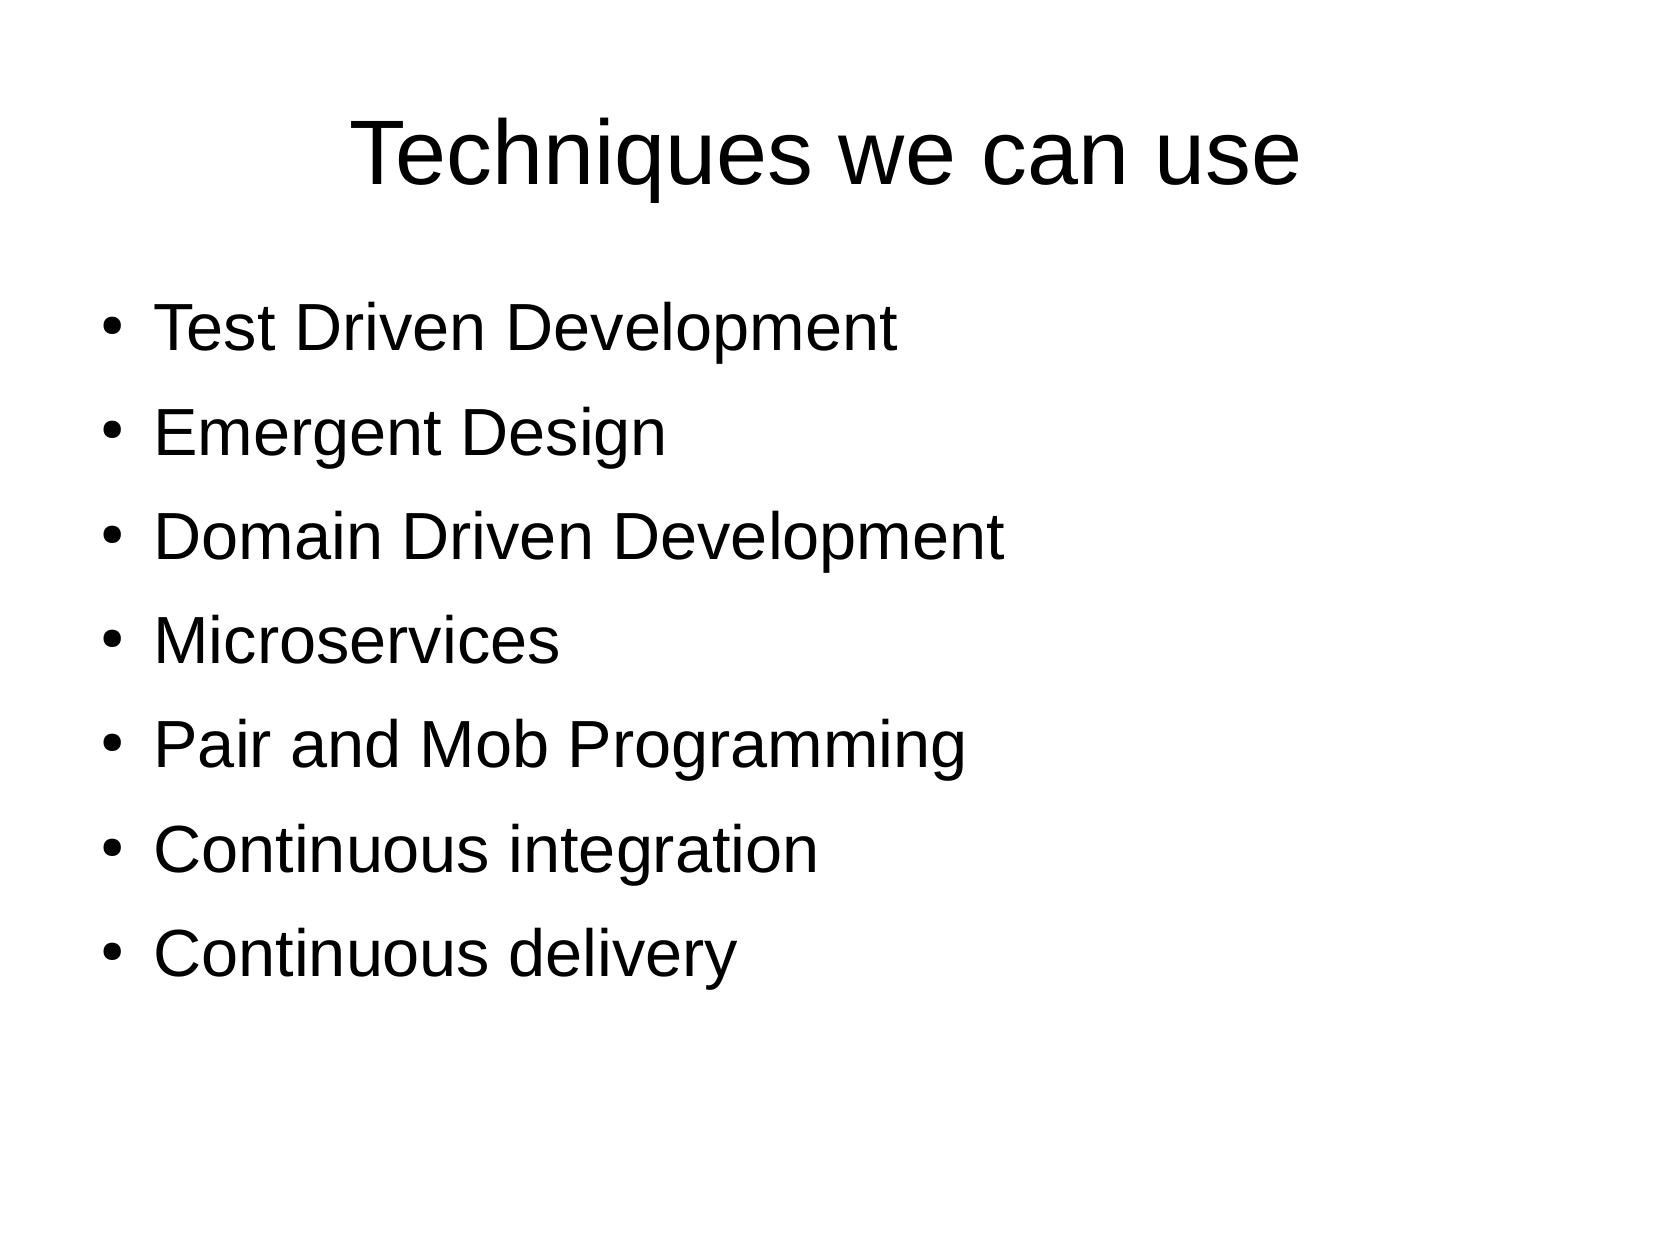

# Techniques we can use
Test Driven Development
Emergent Design
Domain Driven Development
Microservices
Pair and Mob Programming
Continuous integration
Continuous delivery